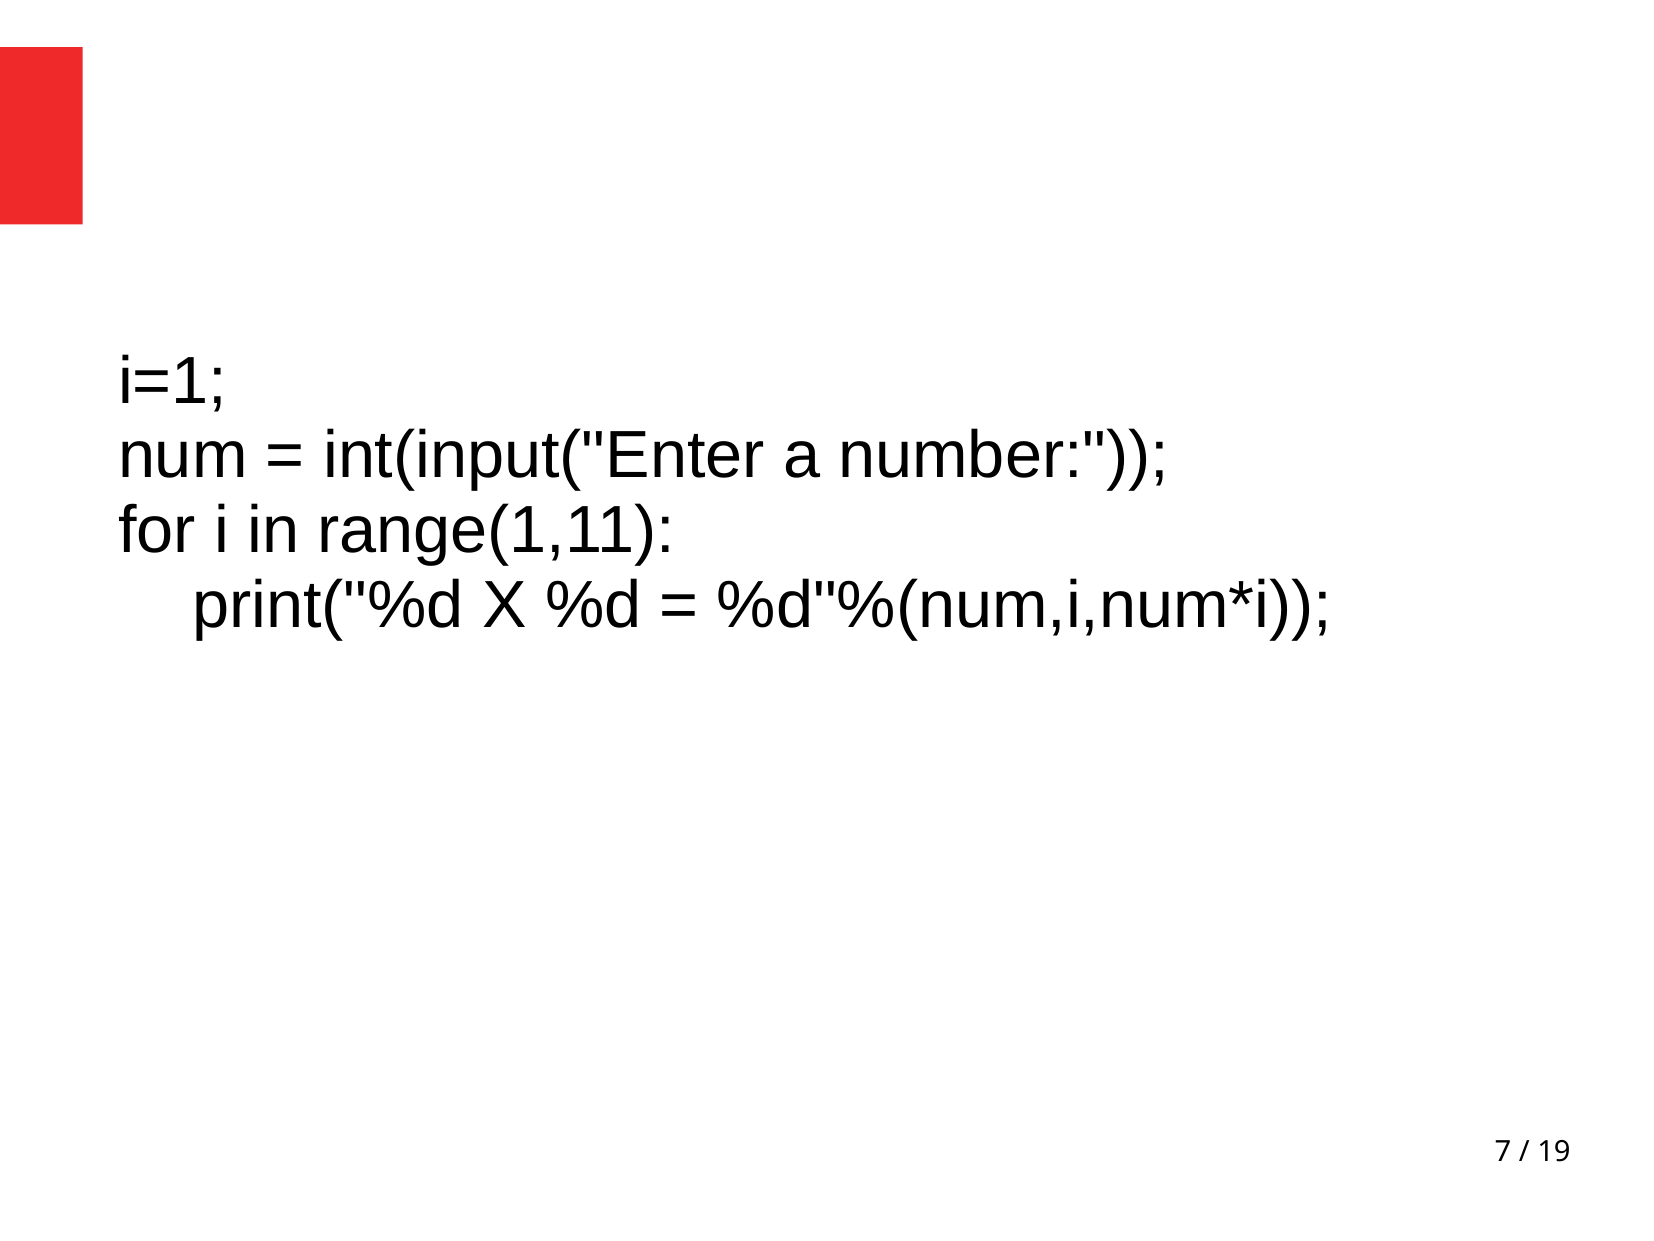

# i=1;
num = int(input("Enter a number:"));
for i in range(1,11):
 print("%d X %d = %d"%(num,i,num*i));
7